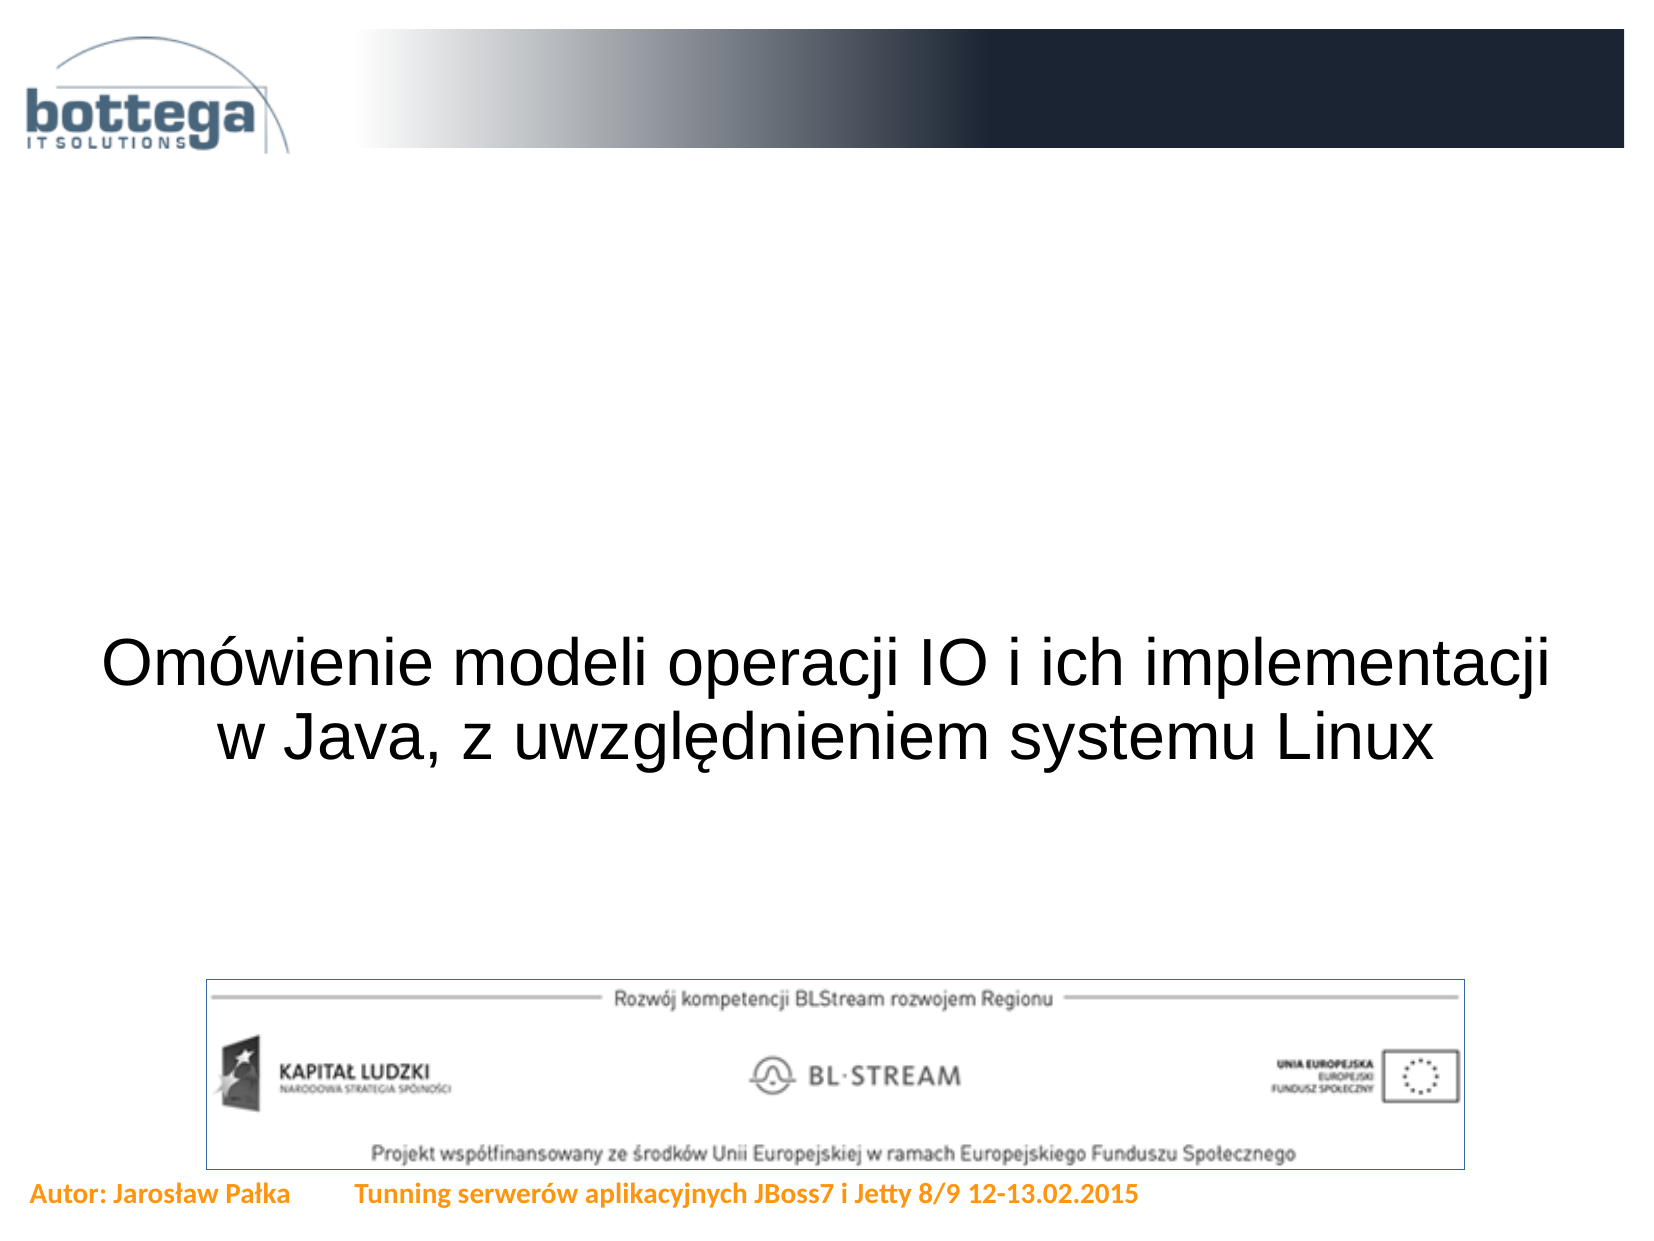

# Omówienie modeli operacji IO i ich implementacji w Java, z uwzględnieniem systemu Linux